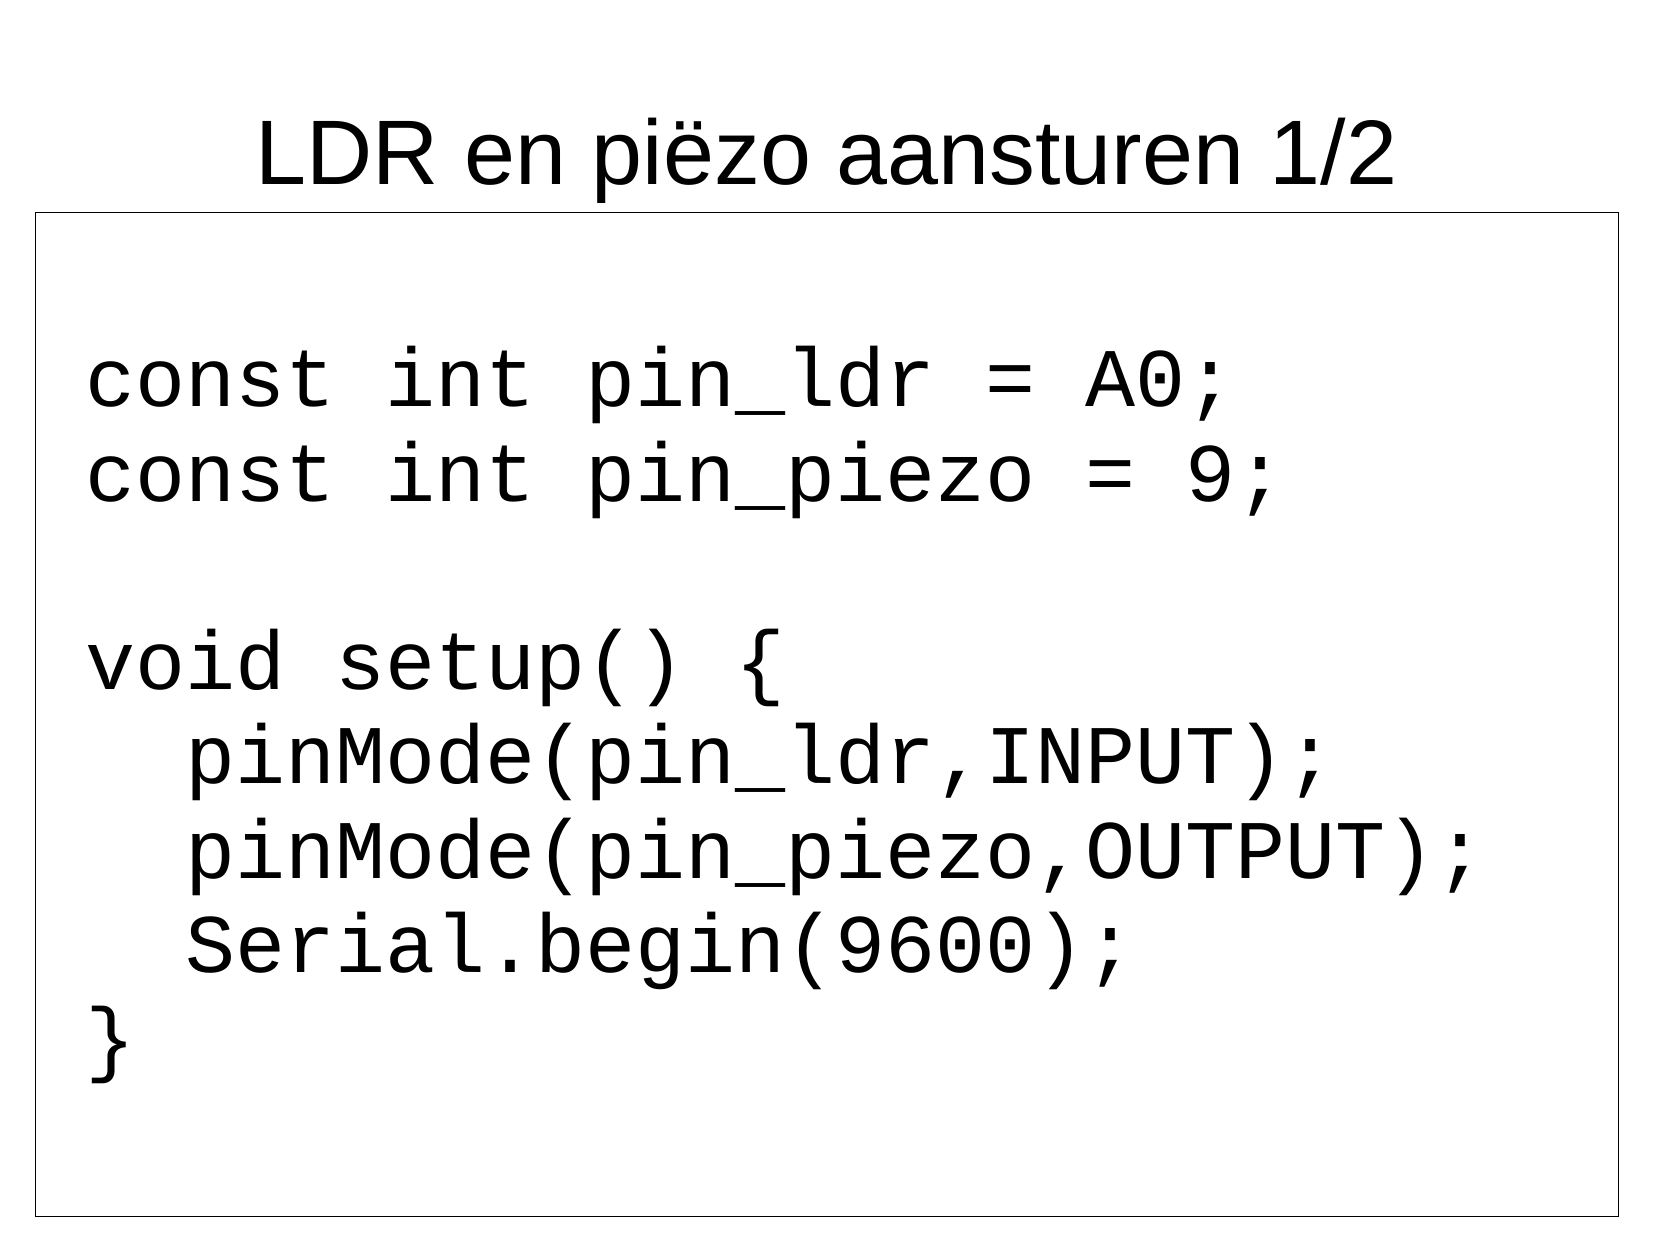

# LDR en piëzo aansturen 1/2
const int pin_ldr = A0;
const int pin_piezo = 9;
void setup() {
 pinMode(pin_ldr,INPUT);
 pinMode(pin_piezo,OUTPUT);
 Serial.begin(9600);
}